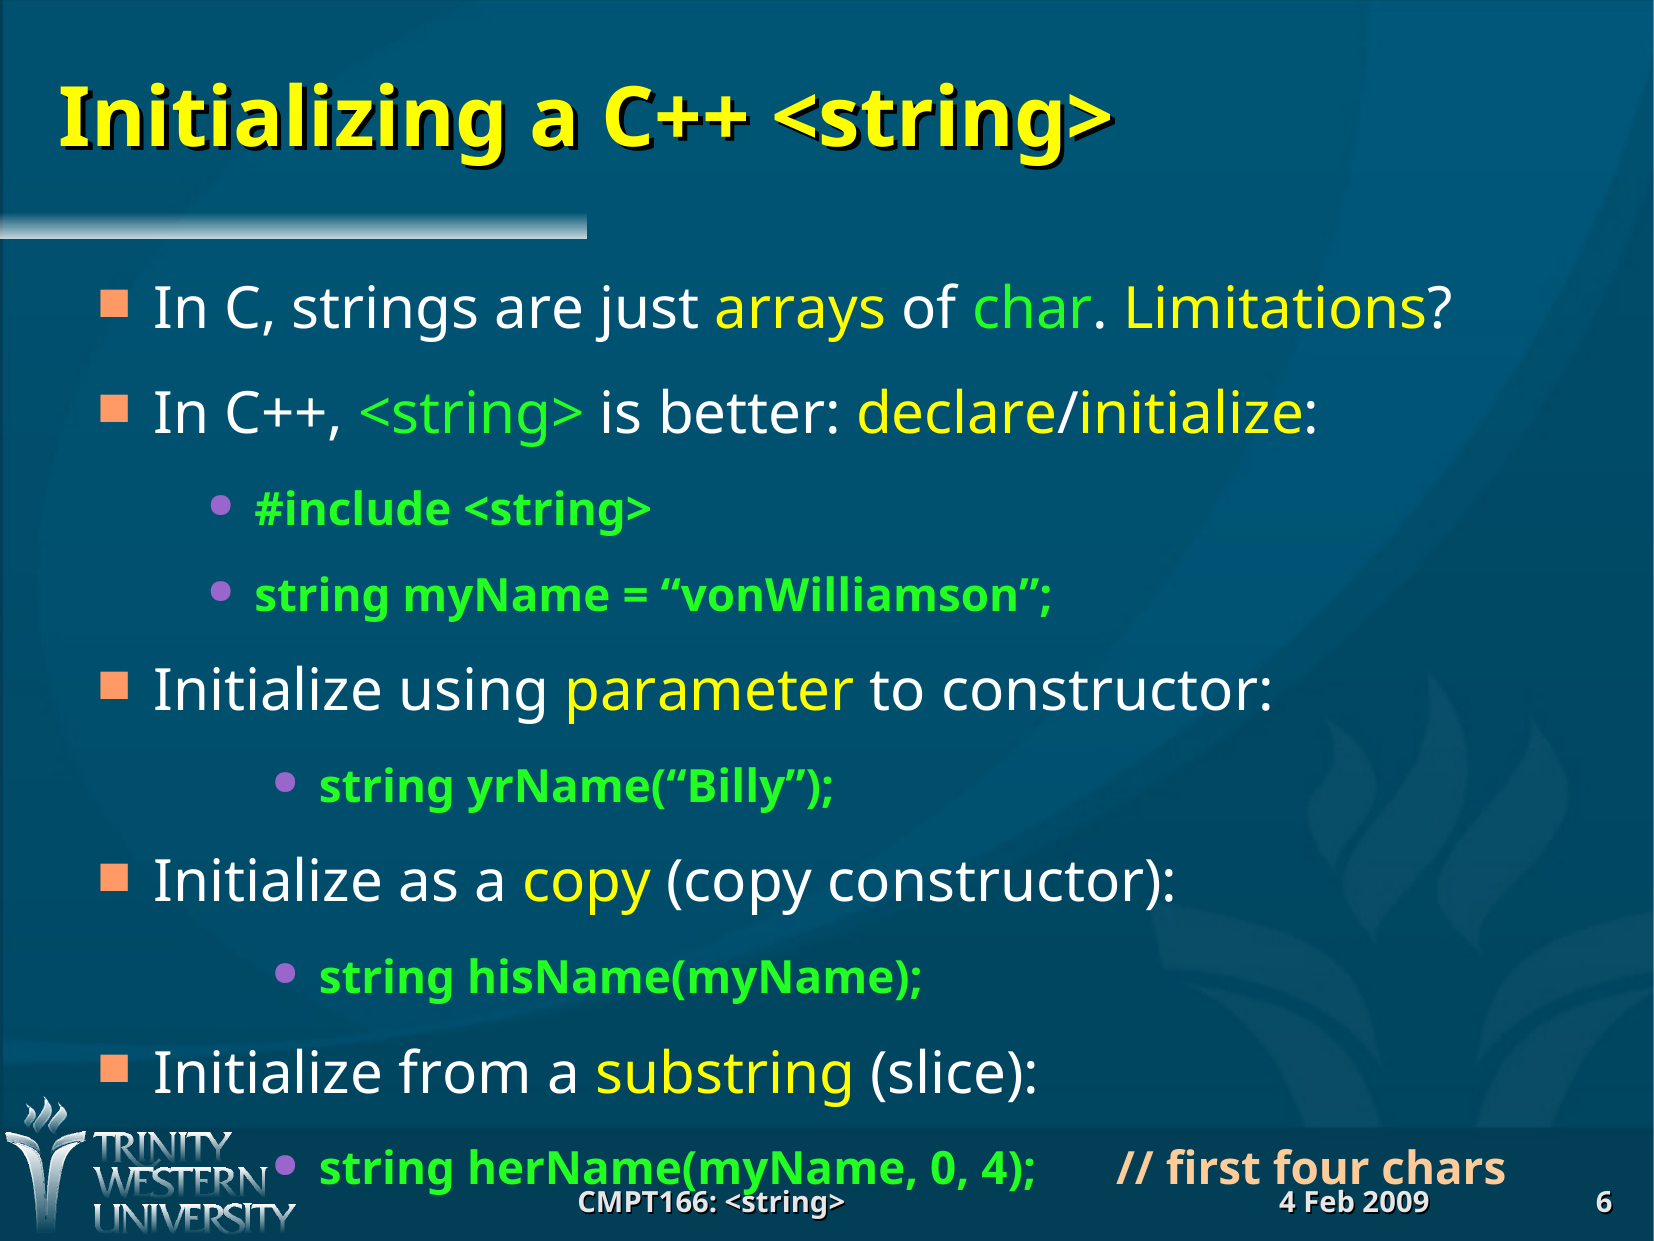

# Initializing a C++ <string>
In C, strings are just arrays of char. Limitations?
In C++, <string> is better: declare/initialize:
#include <string>
string myName = “vonWilliamson”;
Initialize using parameter to constructor:
string yrName(“Billy”);
Initialize as a copy (copy constructor):
string hisName(myName);
Initialize from a substring (slice):
string herName(myName, 0, 4);		// first four chars
CMPT166: <string>
4 Feb 2009
6